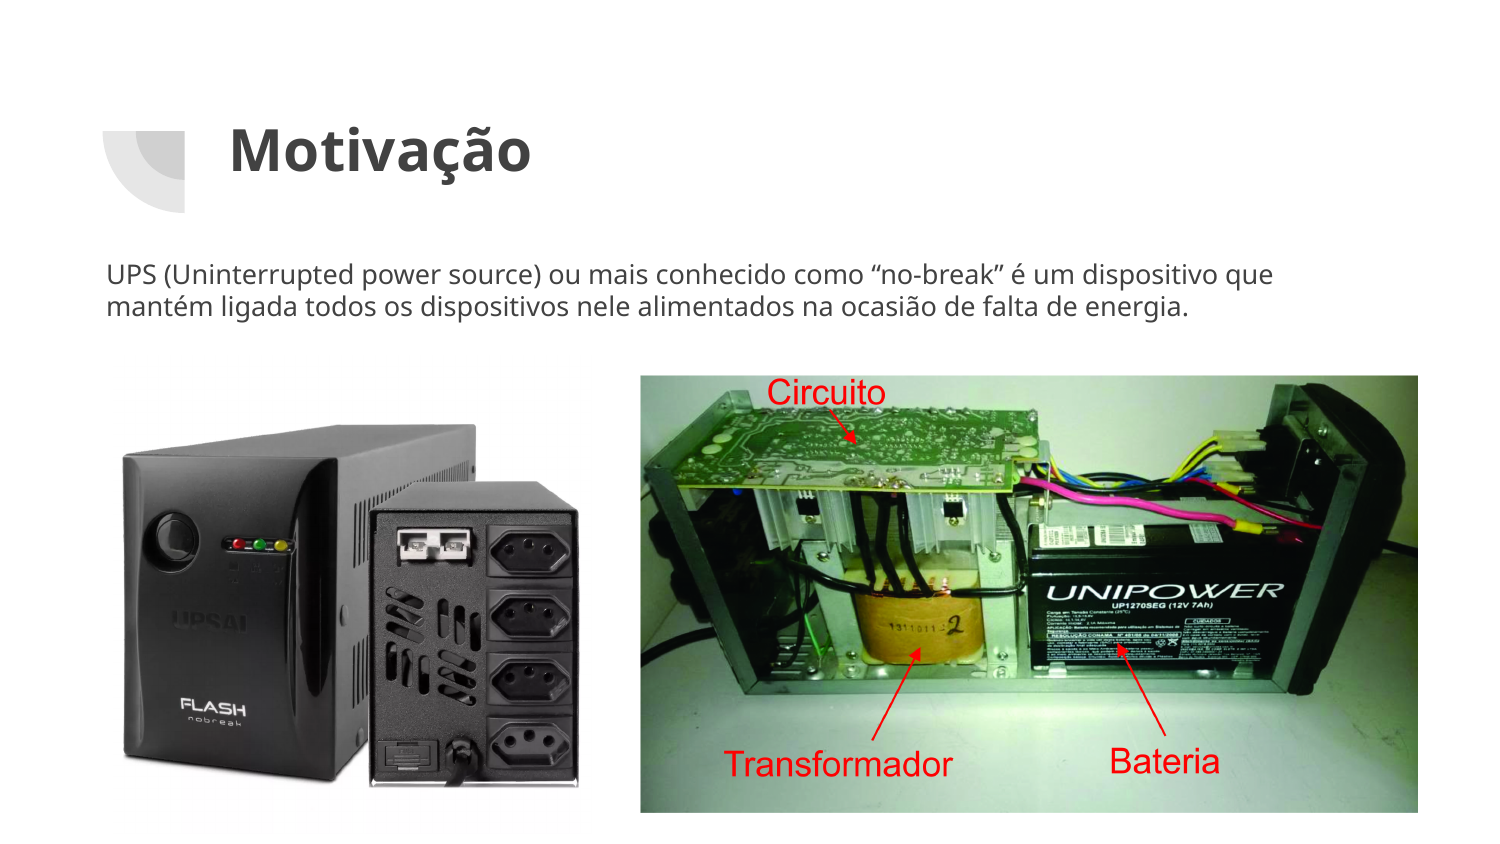

# Motivação
UPS (Uninterrupted power source) ou mais conhecido como “no-break” é um dispositivo que mantém ligada todos os dispositivos nele alimentados na ocasião de falta de energia.